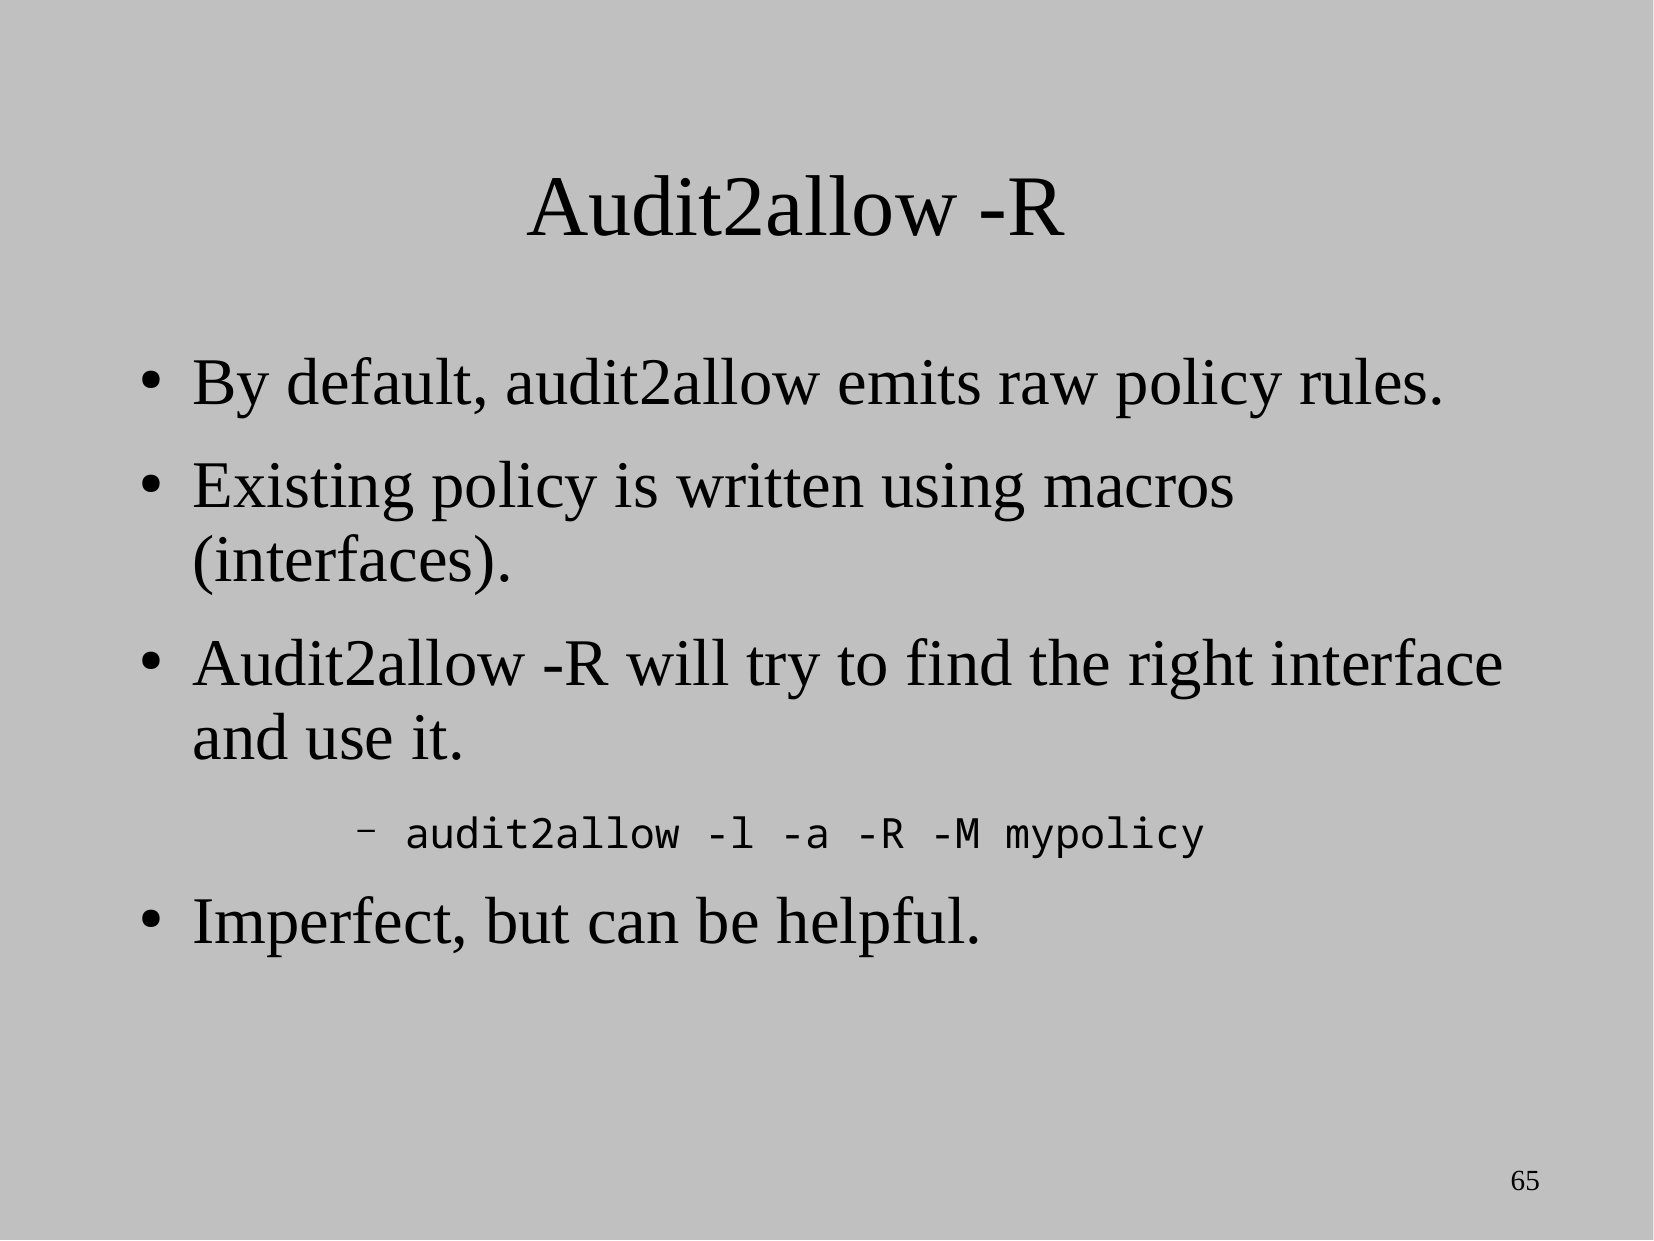

# Audit2allow -R
By default, audit2allow emits raw policy rules.
Existing policy is written using macros (interfaces).
Audit2allow -R will try to find the right interface and use it.
audit2allow -l -a -R -M mypolicy
Imperfect, but can be helpful.